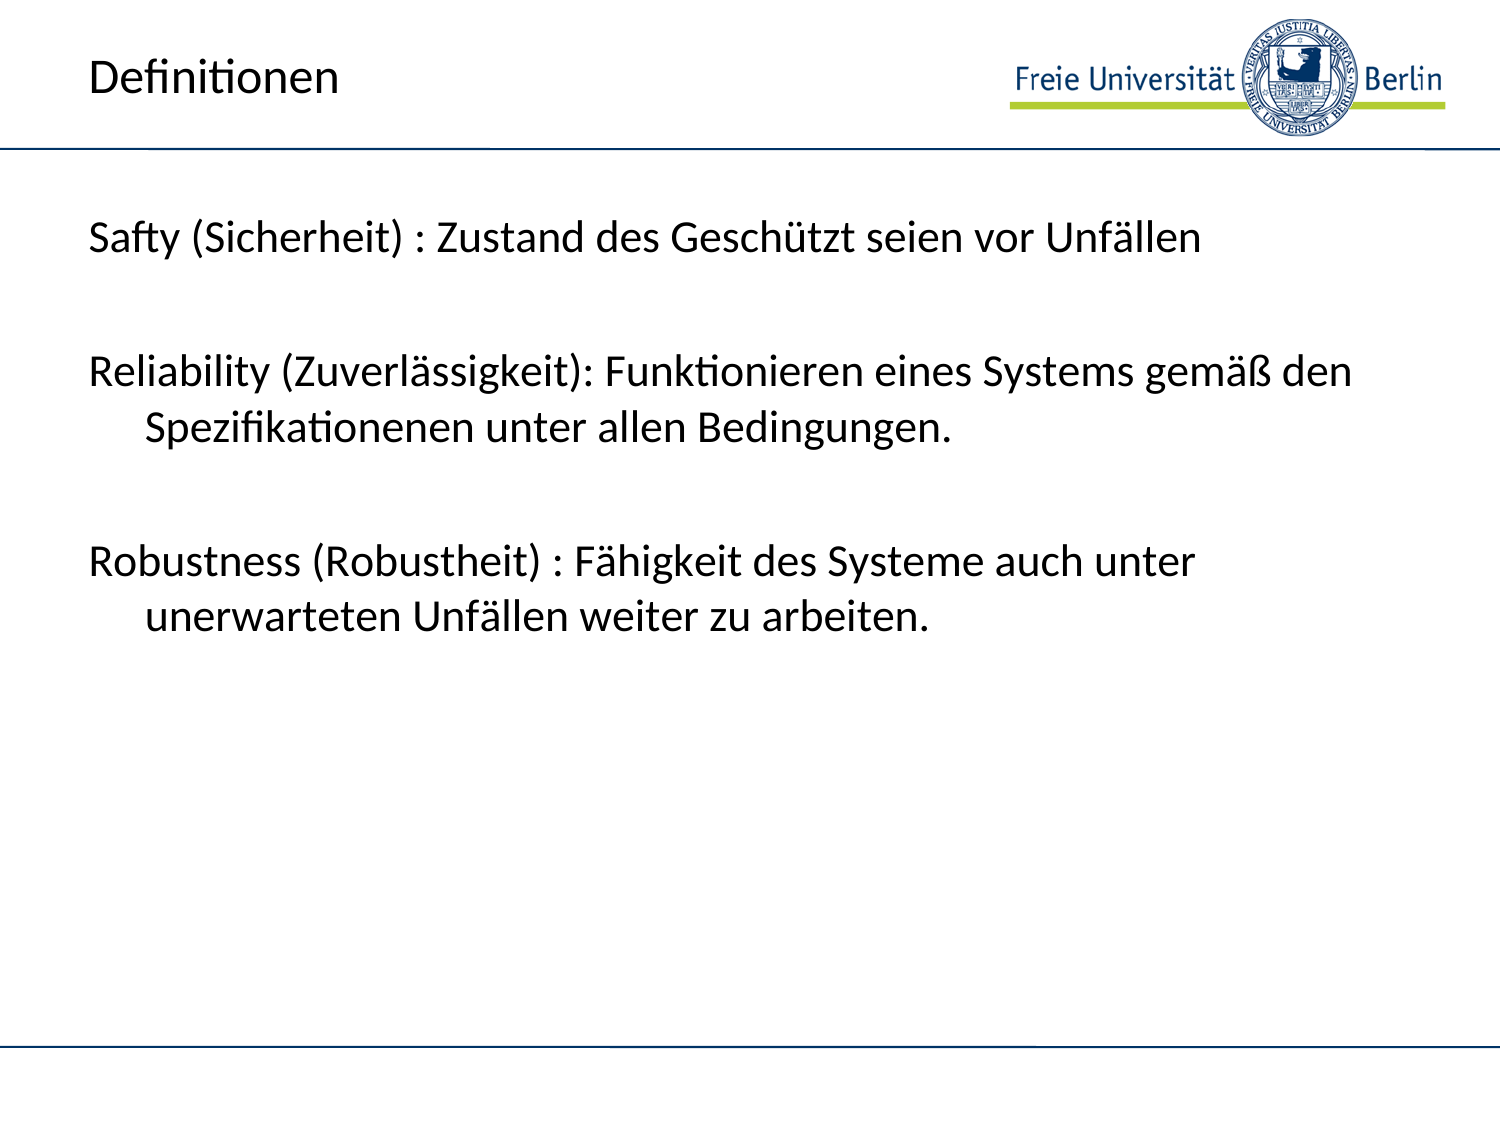

# Definitionen
Safty (Sicherheit) : Zustand des Geschützt seien vor Unfällen
Reliability (Zuverlässigkeit): Funktionieren eines Systems gemäß den Spezifikationenen unter allen Bedingungen.
Robustness (Robustheit) : Fähigkeit des Systeme auch unter unerwarteten Unfällen weiter zu arbeiten.